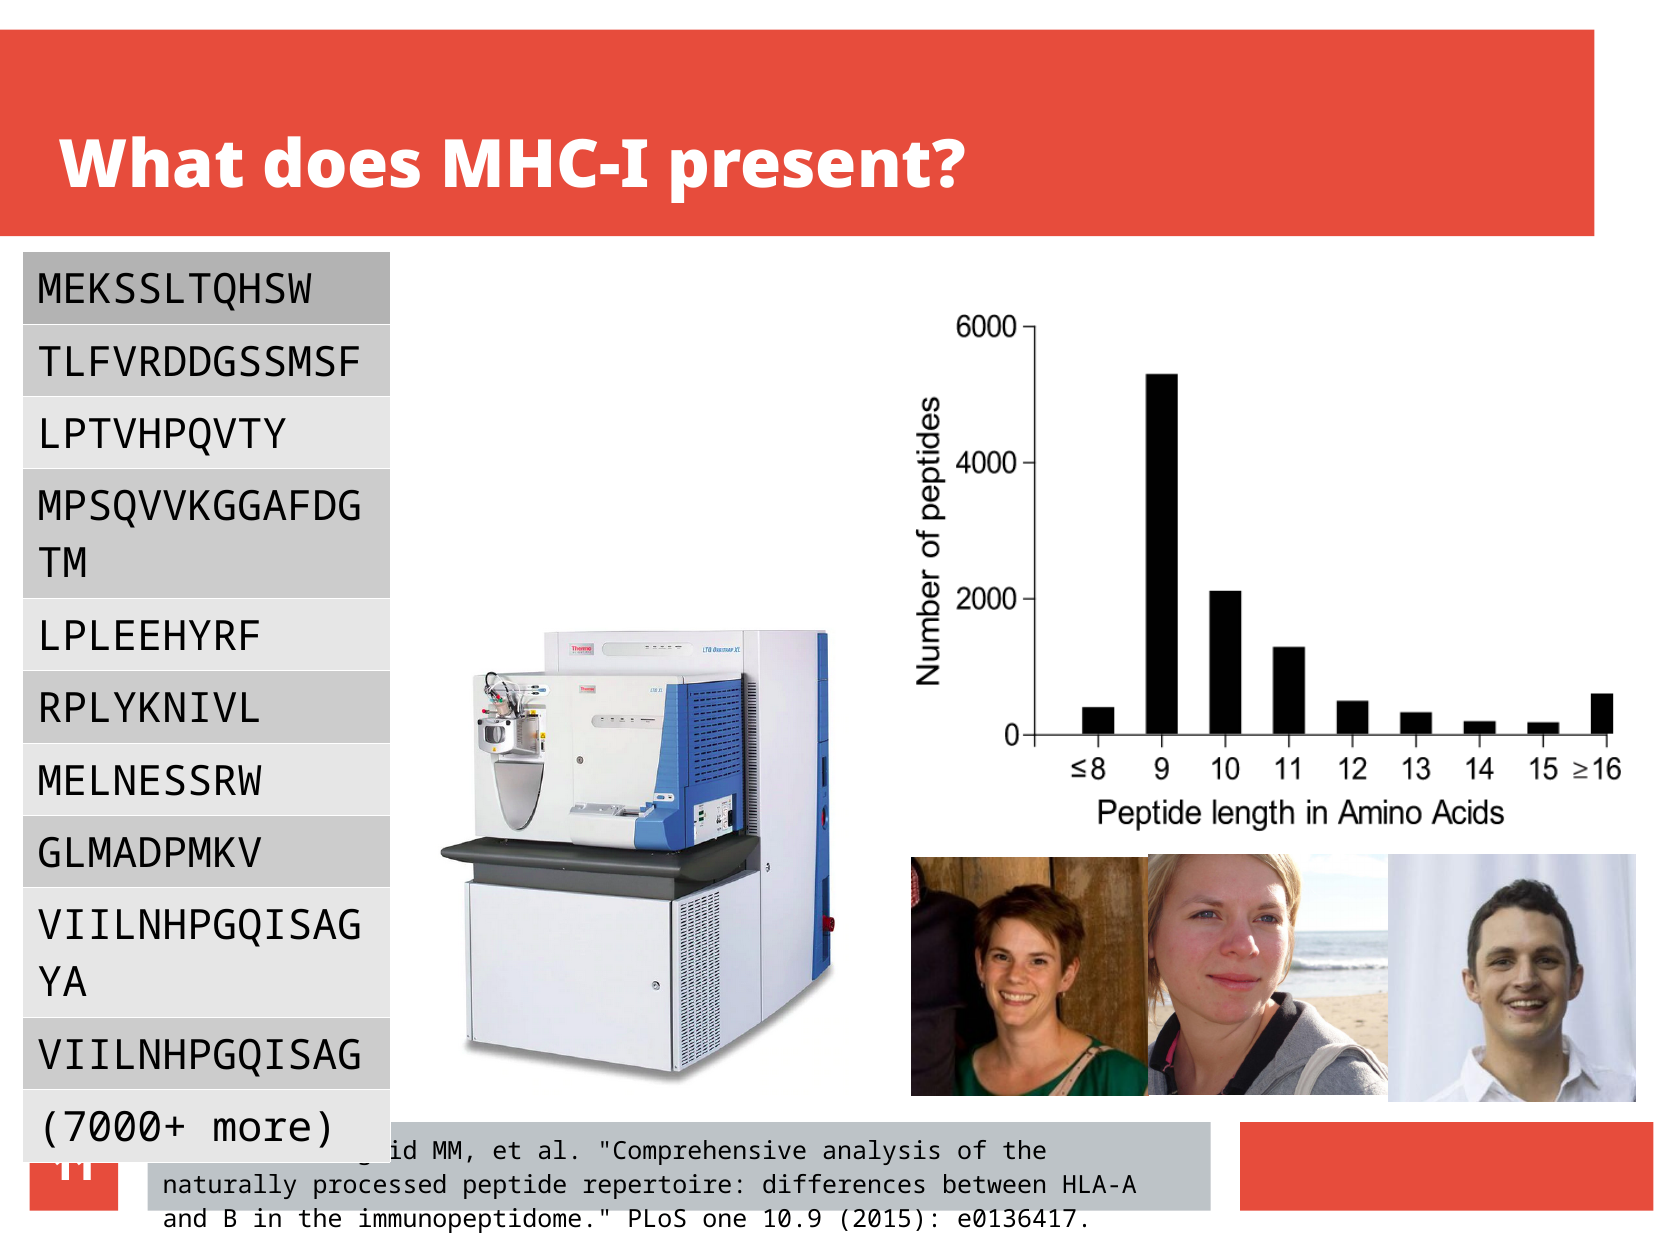

# What does MHC-I present?
| MEKSSLTQHSW |
| --- |
| TLFVRDDGSSMSF |
| LPTVHPQVTY |
| MPSQVVKGGAFDGTM |
| LPLEEHYRF |
| RPLYKNIVL |
| MELNESSRW |
| GLMADPMKV |
| VIILNHPGQISAGYA |
| VIILNHPGQISAG |
| (7000+ more) |
11
Schellens, Ingrid MM, et al. "Comprehensive analysis of the naturally processed peptide repertoire: differences between HLA-A and B in the immunopeptidome." PLoS one 10.9 (2015): e0136417.